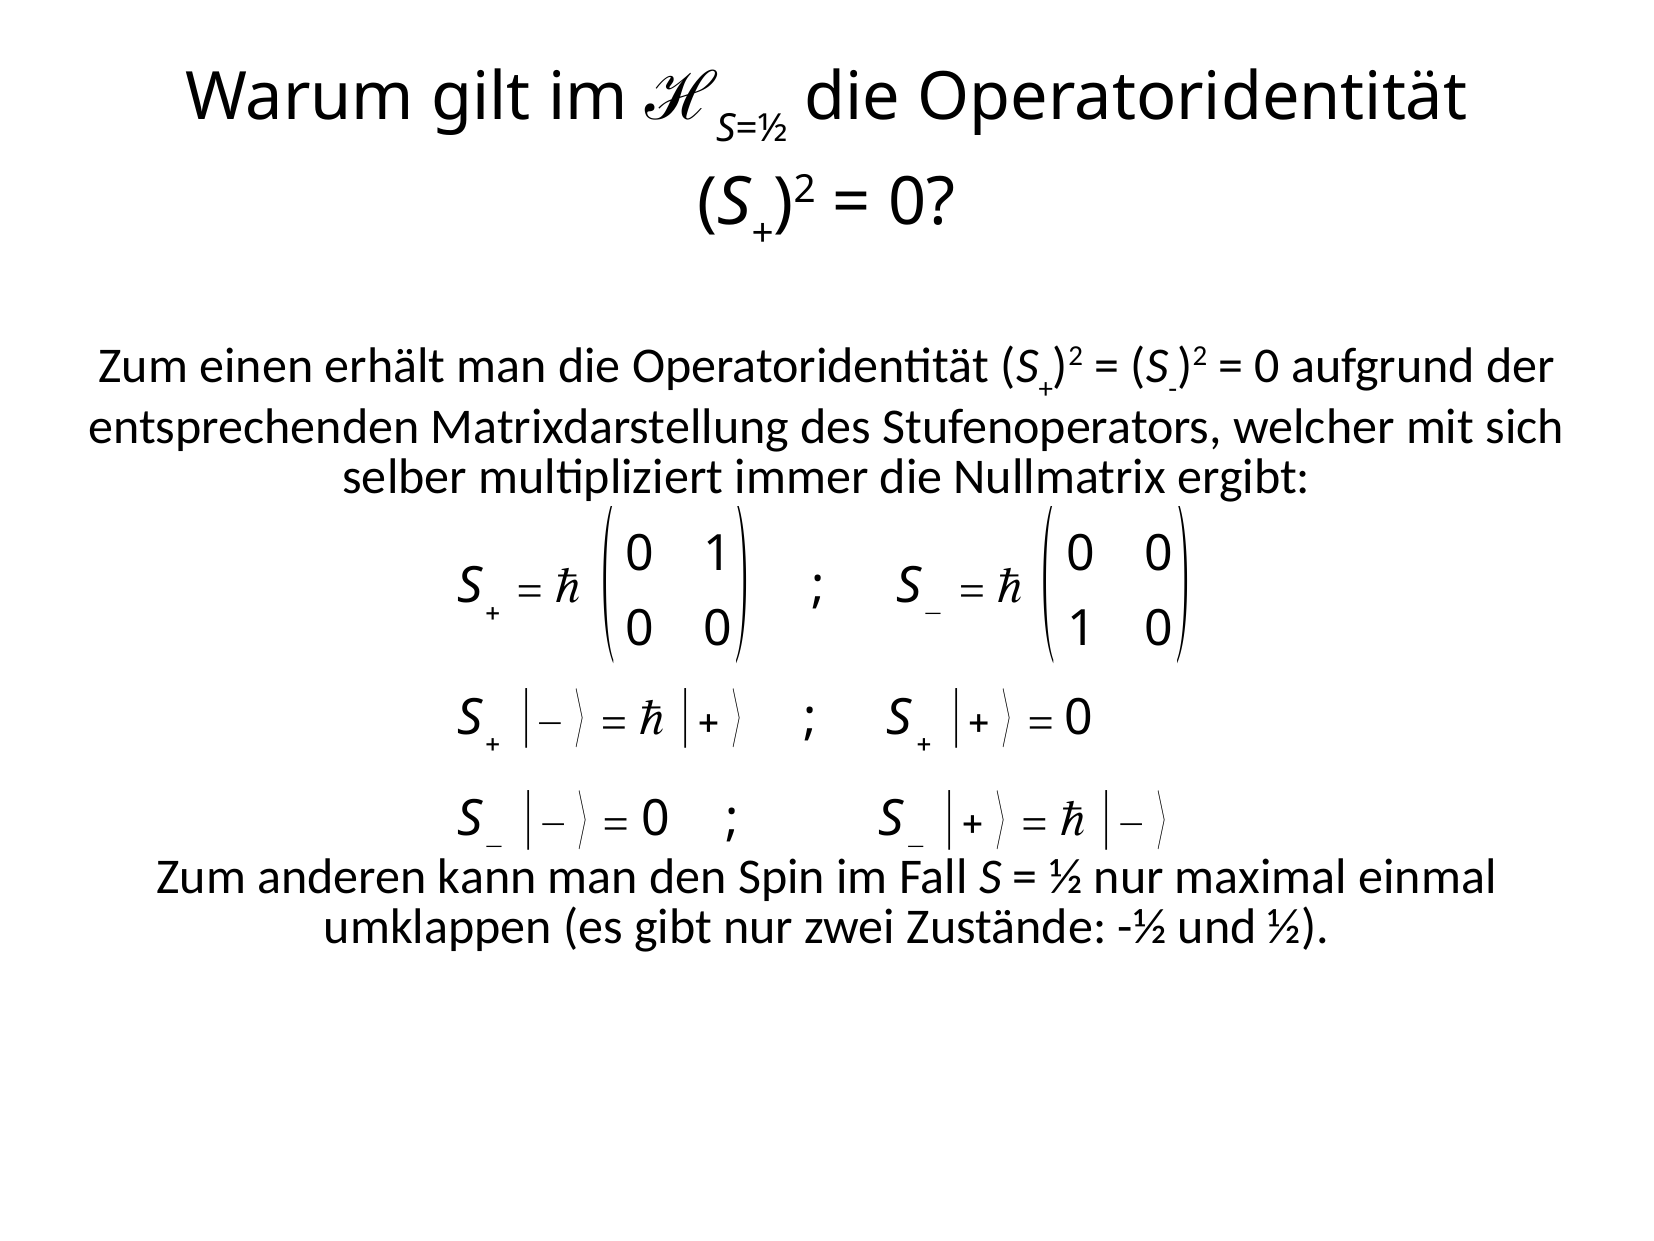

# Warum gilt im ℋS=½ die Operatoridentität (S+)2 = 0?
Zum einen erhält man die Operatoridentität (S+)2 = (S-)2 = 0 aufgrund der entsprechenden Matrixdarstellung des Stufenoperators, welcher mit sich selber multipliziert immer die Nullmatrix ergibt:
Zum anderen kann man den Spin im Fall S = ½ nur maximal einmal umklappen (es gibt nur zwei Zustände: -½ und ½).